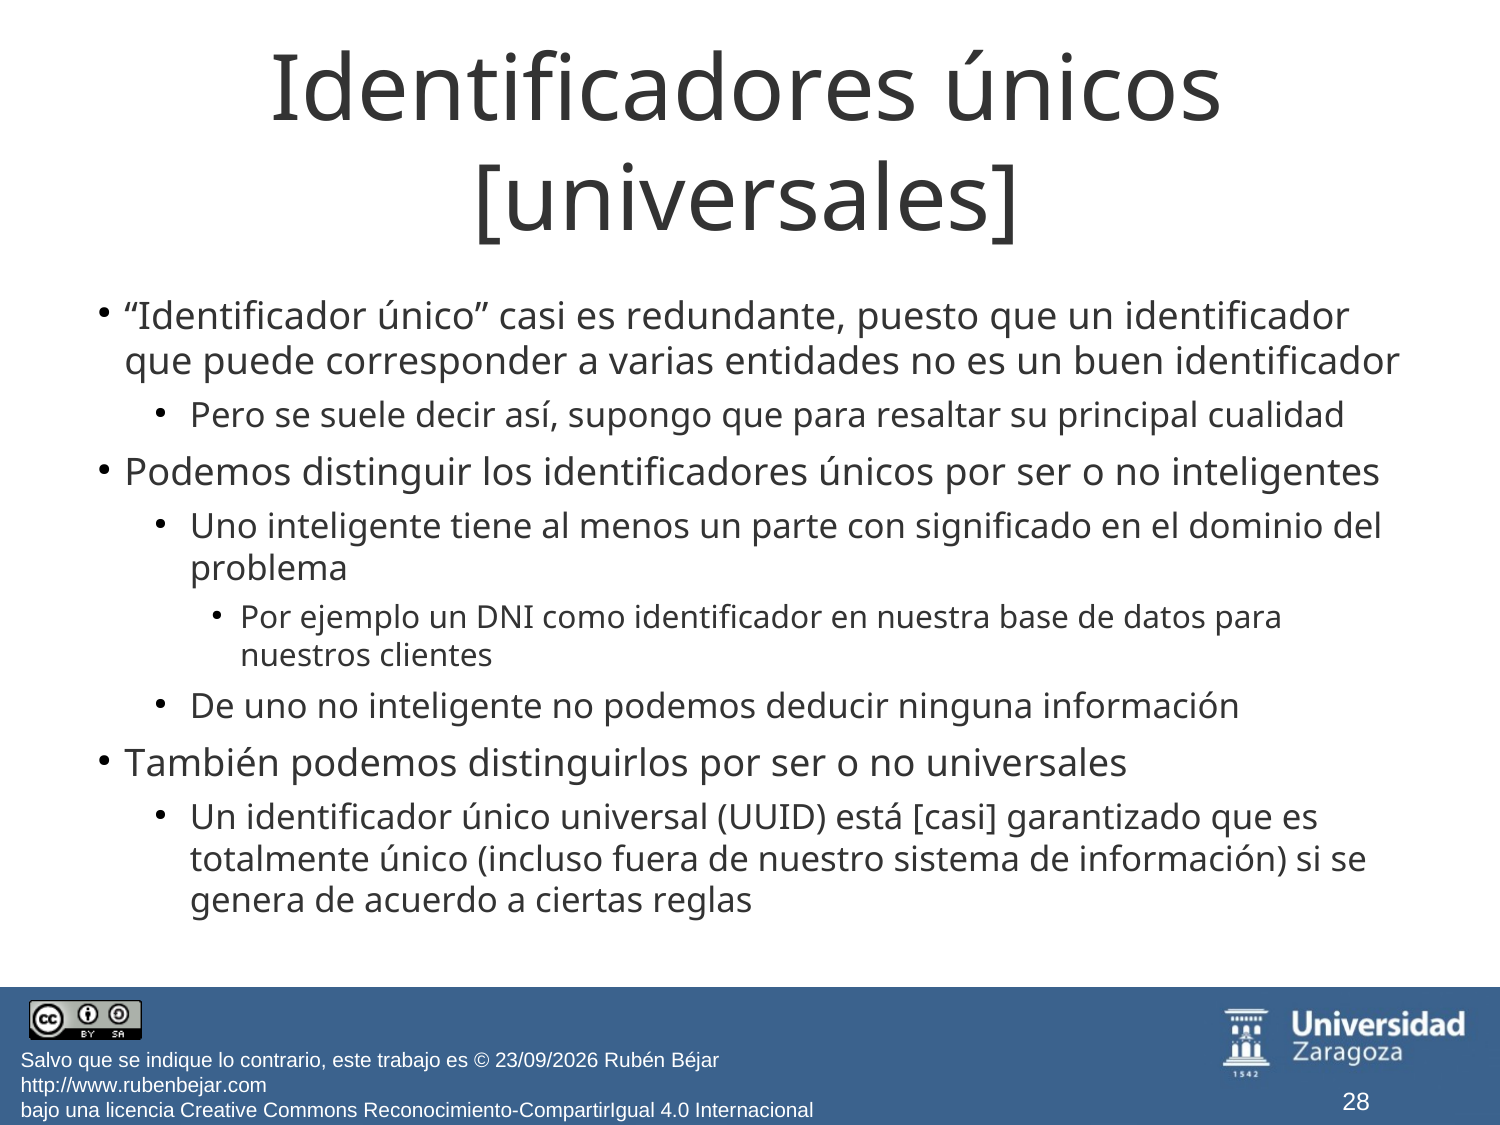

# Identificadores únicos [universales]
“Identificador único” casi es redundante, puesto que un identificador que puede corresponder a varias entidades no es un buen identificador
Pero se suele decir así, supongo que para resaltar su principal cualidad
Podemos distinguir los identificadores únicos por ser o no inteligentes
Uno inteligente tiene al menos un parte con significado en el dominio del problema
Por ejemplo un DNI como identificador en nuestra base de datos para nuestros clientes
De uno no inteligente no podemos deducir ninguna información
También podemos distinguirlos por ser o no universales
Un identificador único universal (UUID) está [casi] garantizado que es totalmente único (incluso fuera de nuestro sistema de información) si se genera de acuerdo a ciertas reglas